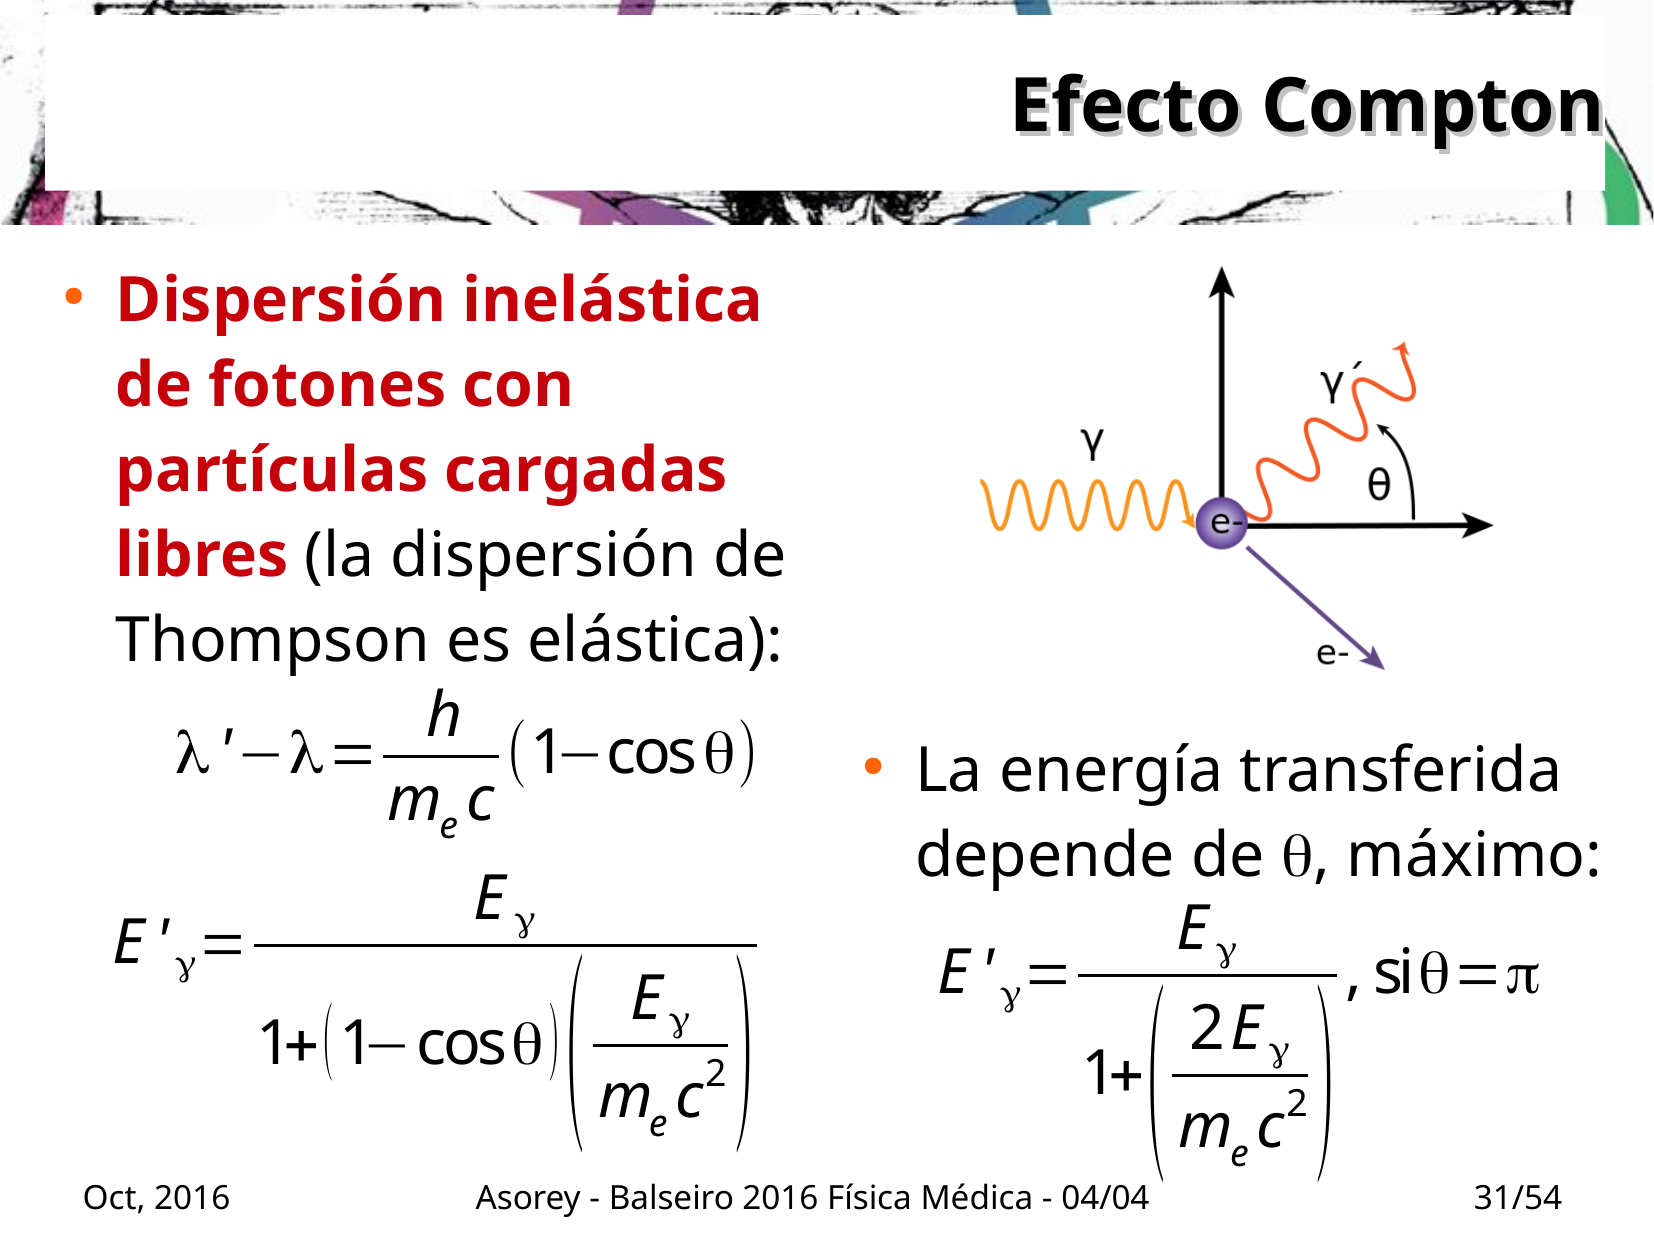

# Efecto Compton
Dispersión inelástica de fotones con partículas cargadas libres (la dispersión de Thompson es elástica):
La energía transferida depende de q, máximo:
Oct, 2016
Asorey - Balseiro 2016 Física Médica - 04/04
31